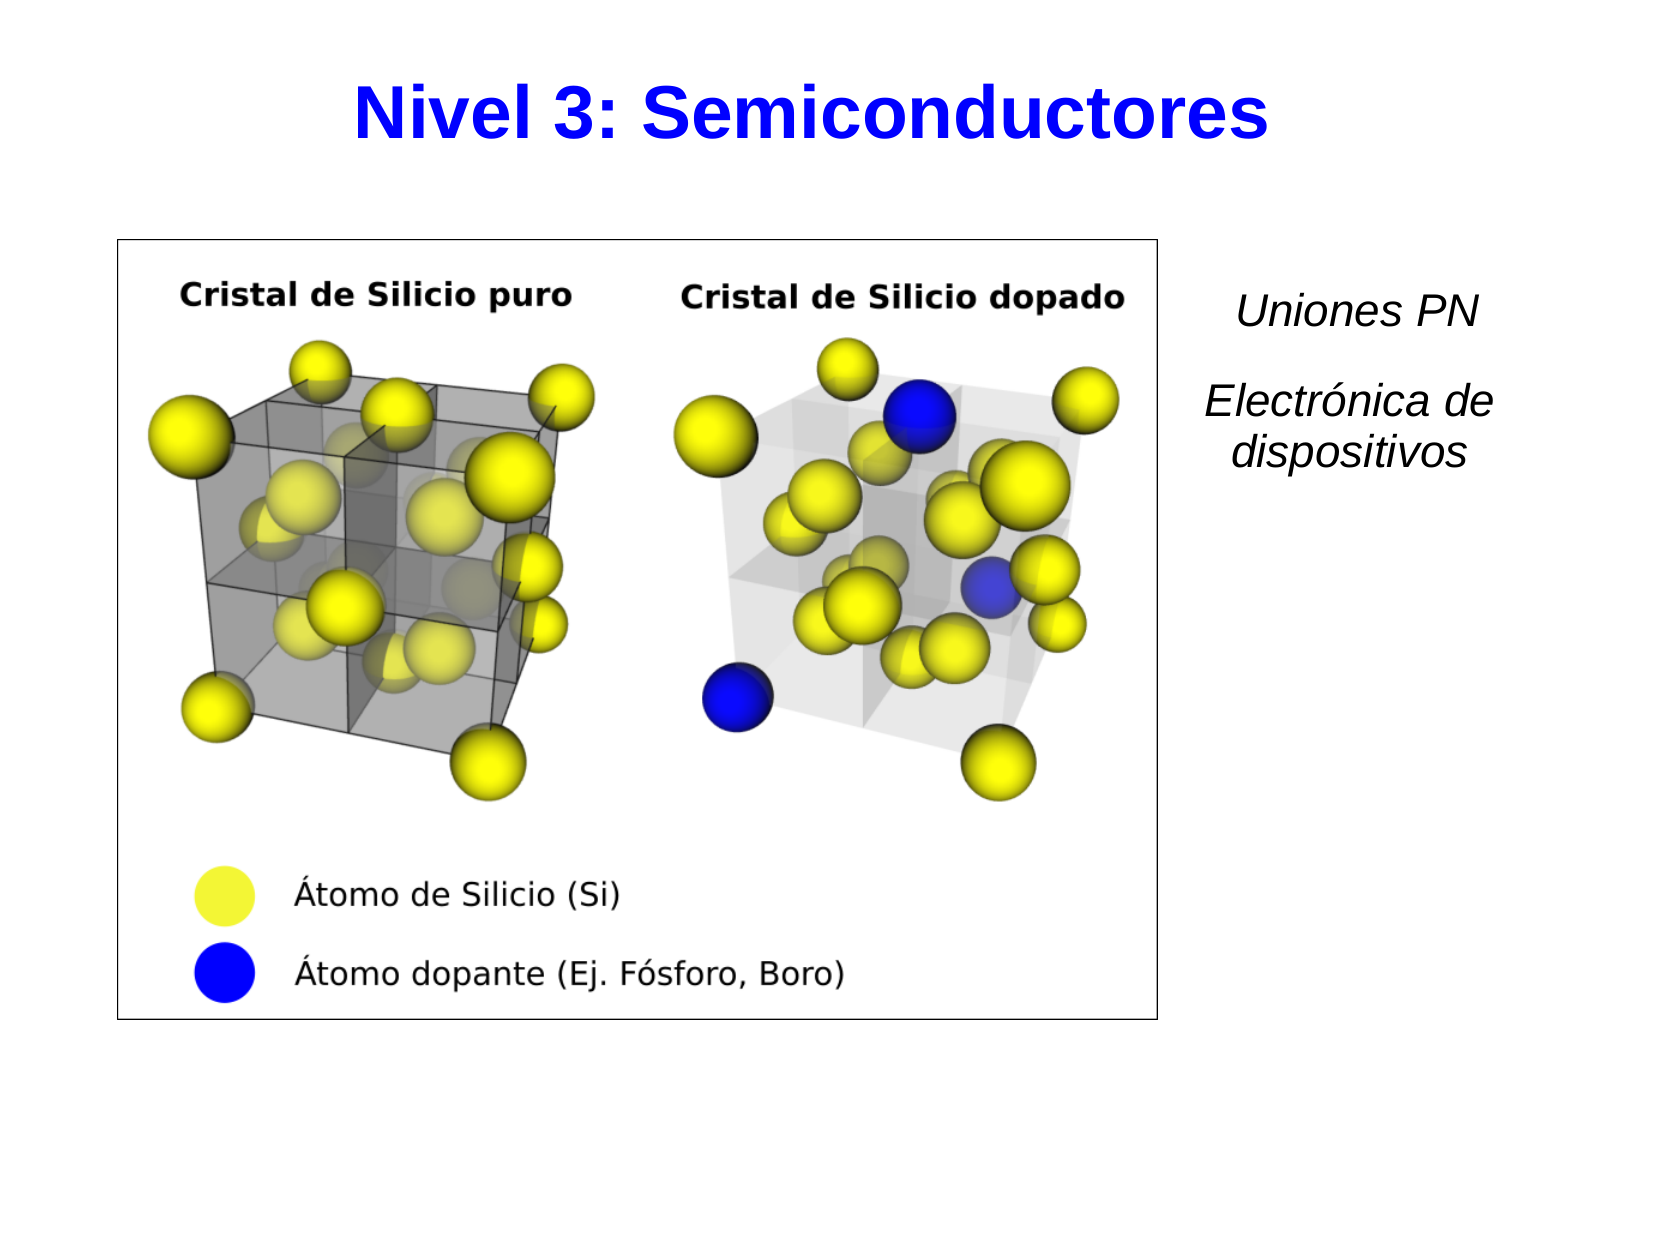

Nivel 3: Semiconductores
Uniones PN
Electrónica de dispositivos